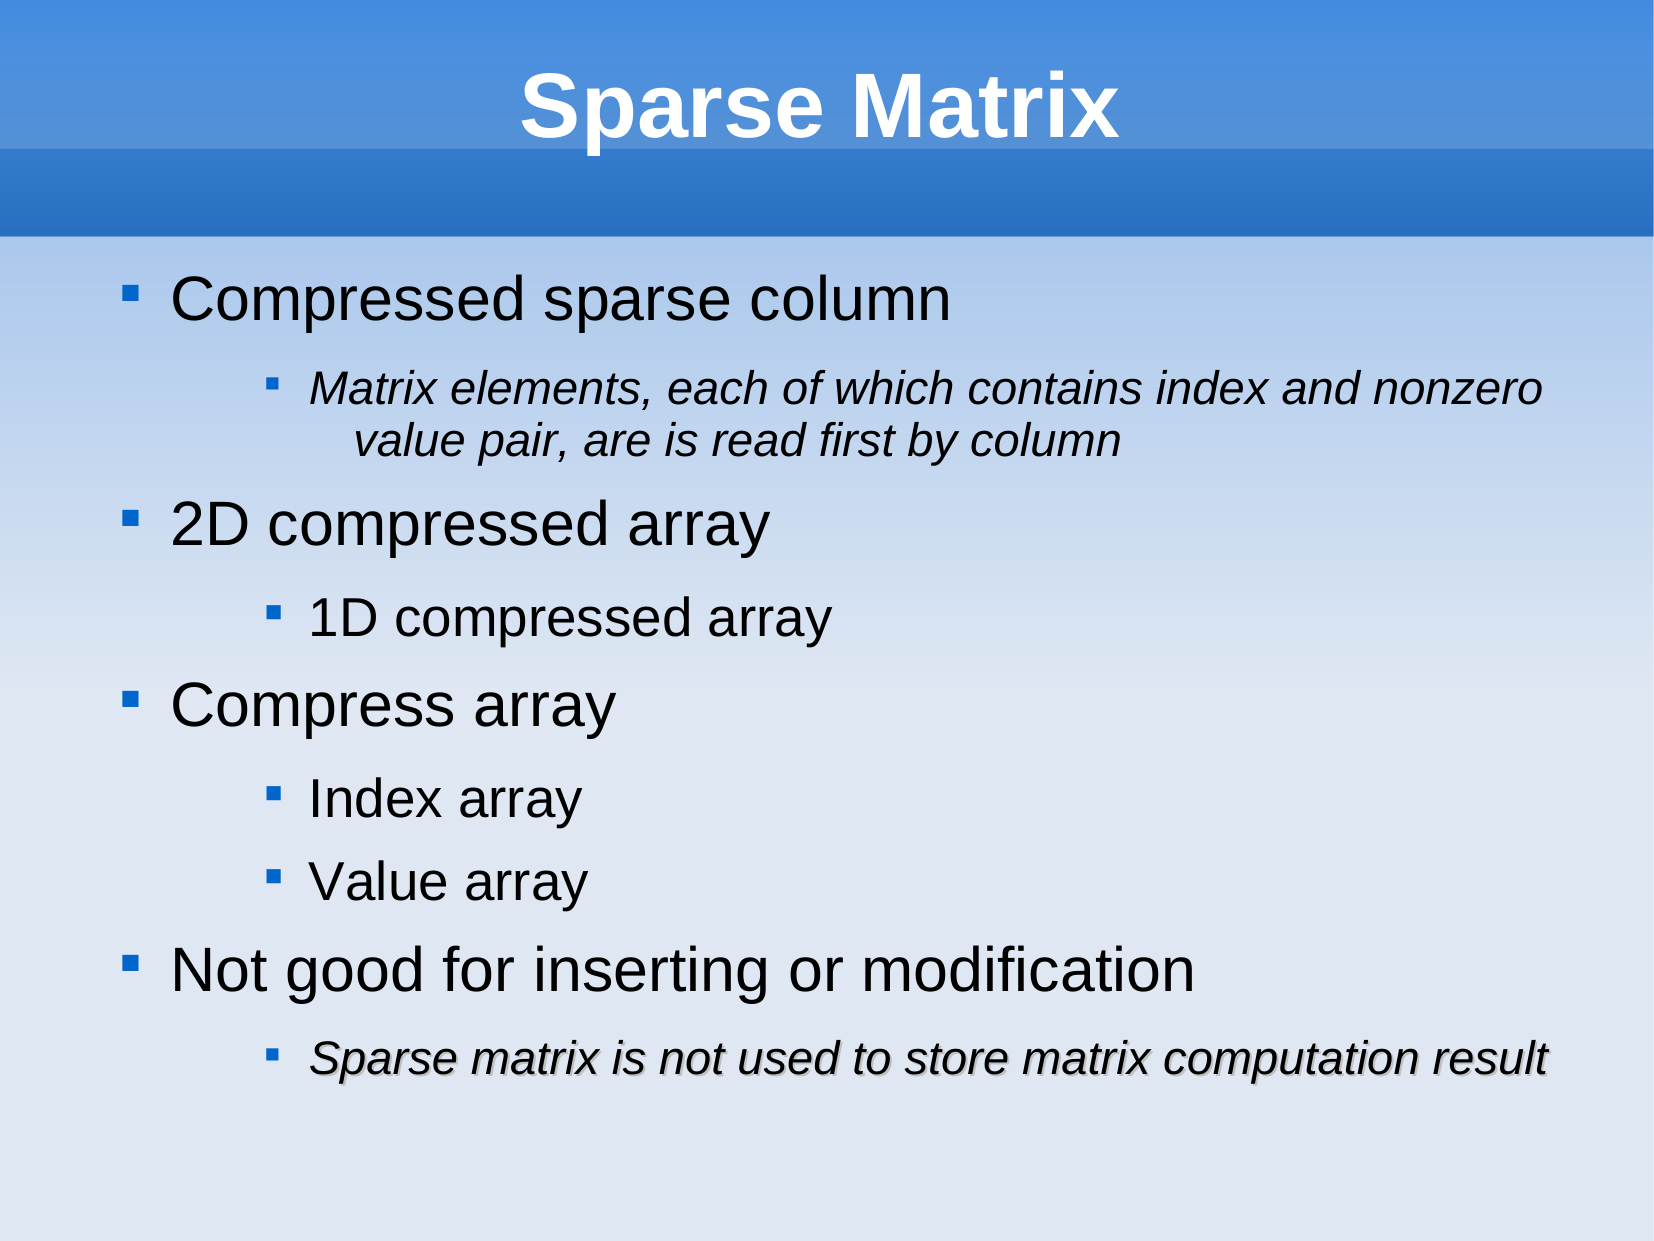

# Sparse Matrix
Compressed sparse column
Matrix elements, each of which contains index and nonzero value pair, are is read first by column
2D compressed array
1D compressed array
Compress array
Index array
Value array
Not good for inserting or modification
Sparse matrix is not used to store matrix computation result